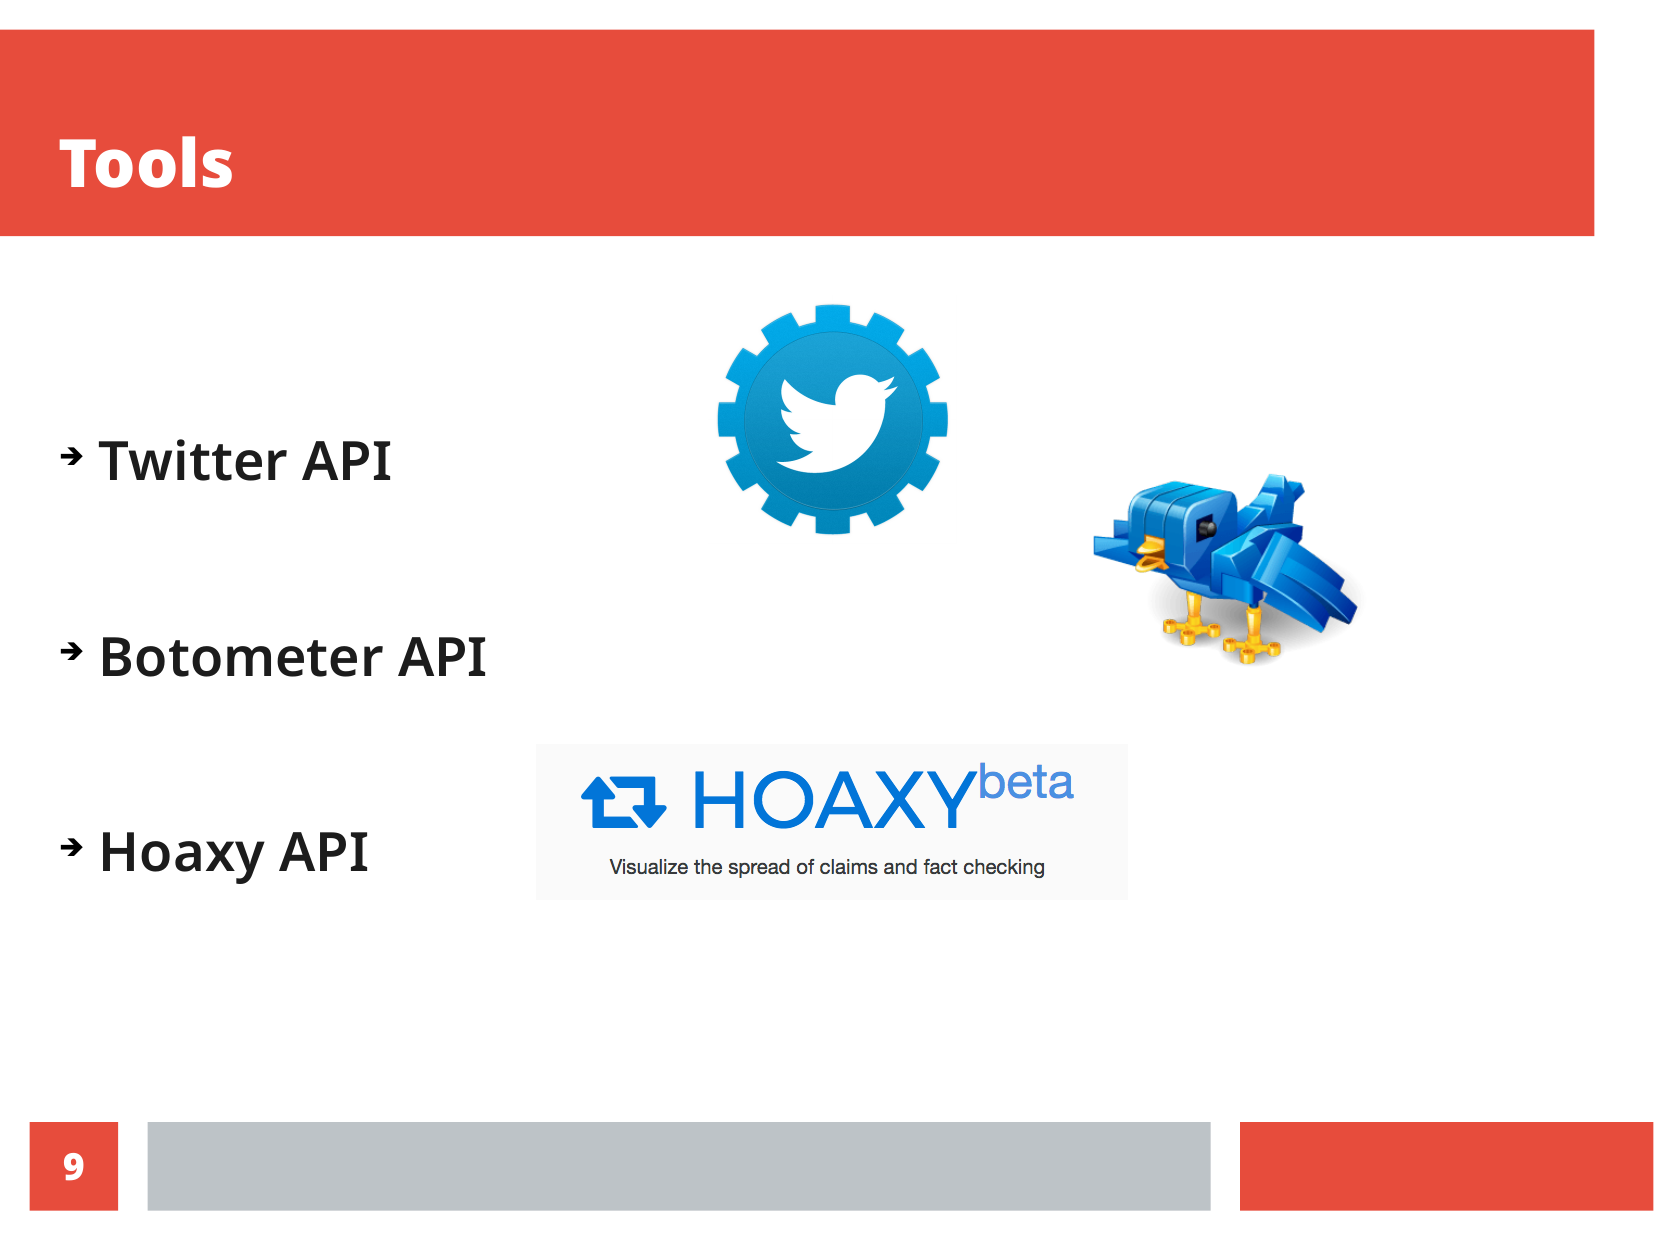

# Tools
 Twitter API
 Botometer API
 Hoaxy API
9